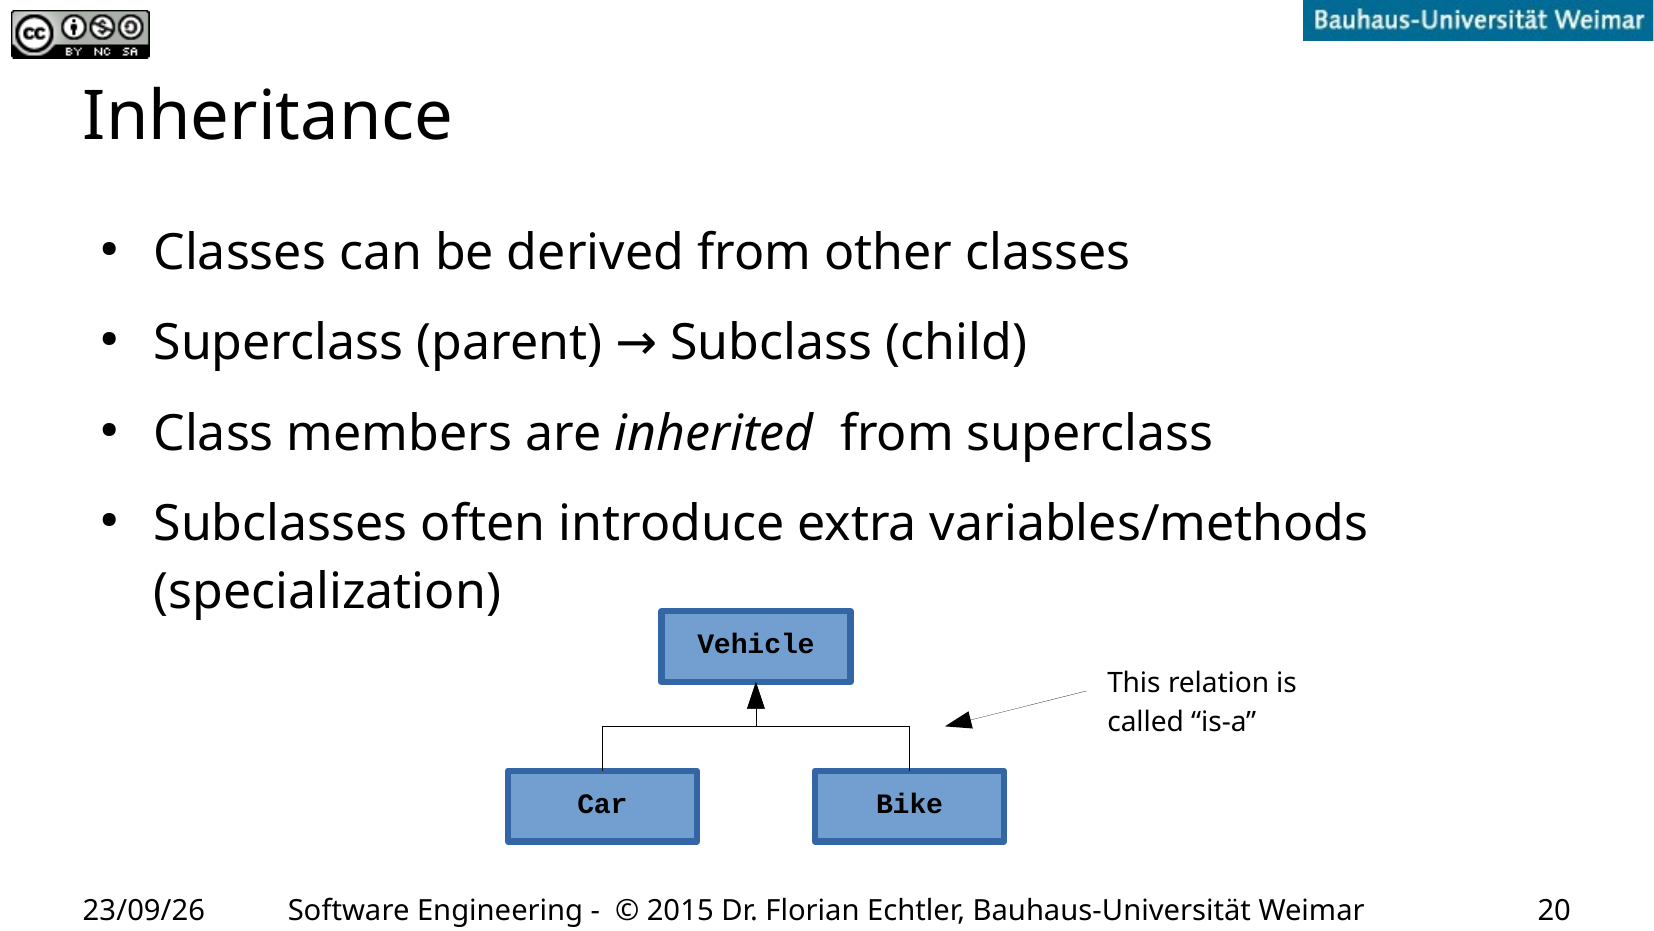

# Inheritance
Classes can be derived from other classes
Superclass (parent) → Subclass (child)
Class members are inherited from superclass
Subclasses often introduce extra variables/methods (specialization)
Vehicle
This relation is called “is-a”
Car
Bike
Software Engineering - © 2015 Dr. Florian Echtler, Bauhaus-Universität Weimar
20